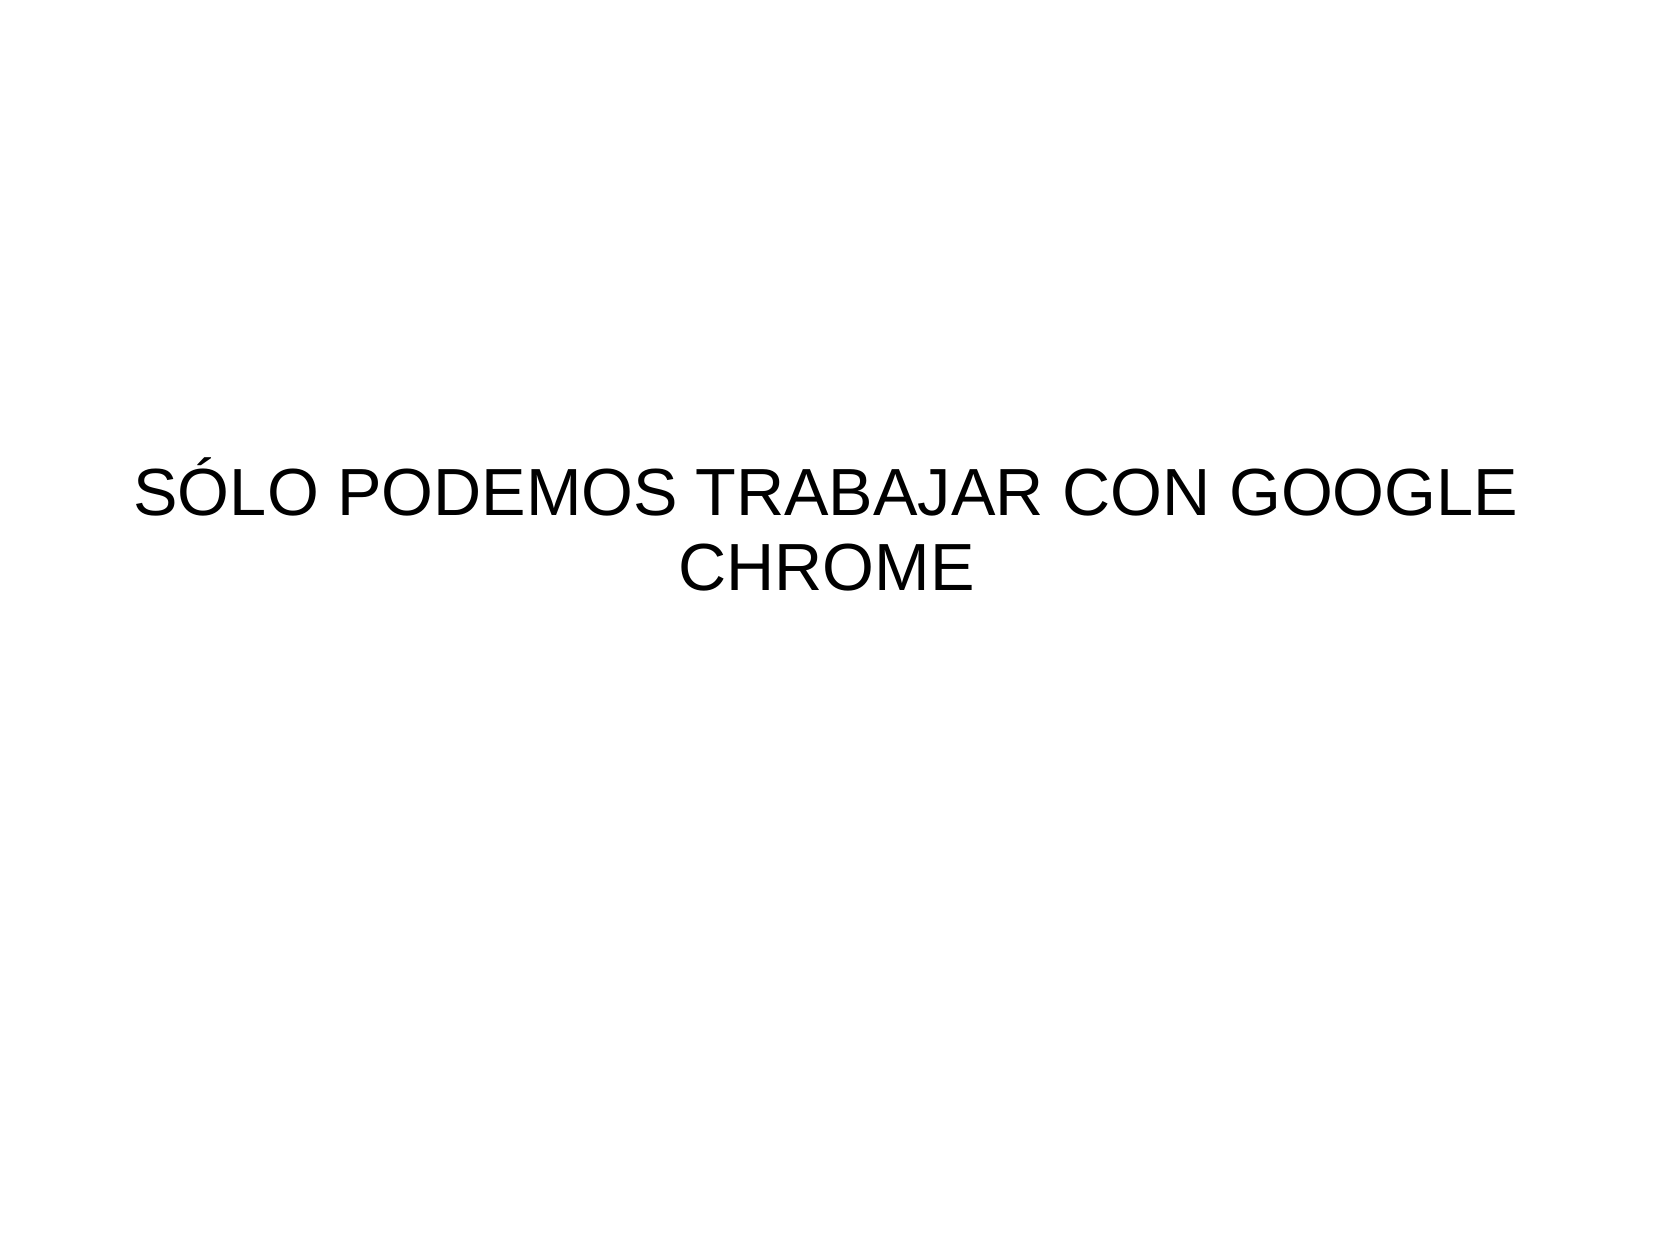

# SÓLO PODEMOS TRABAJAR CON GOOGLE CHROME